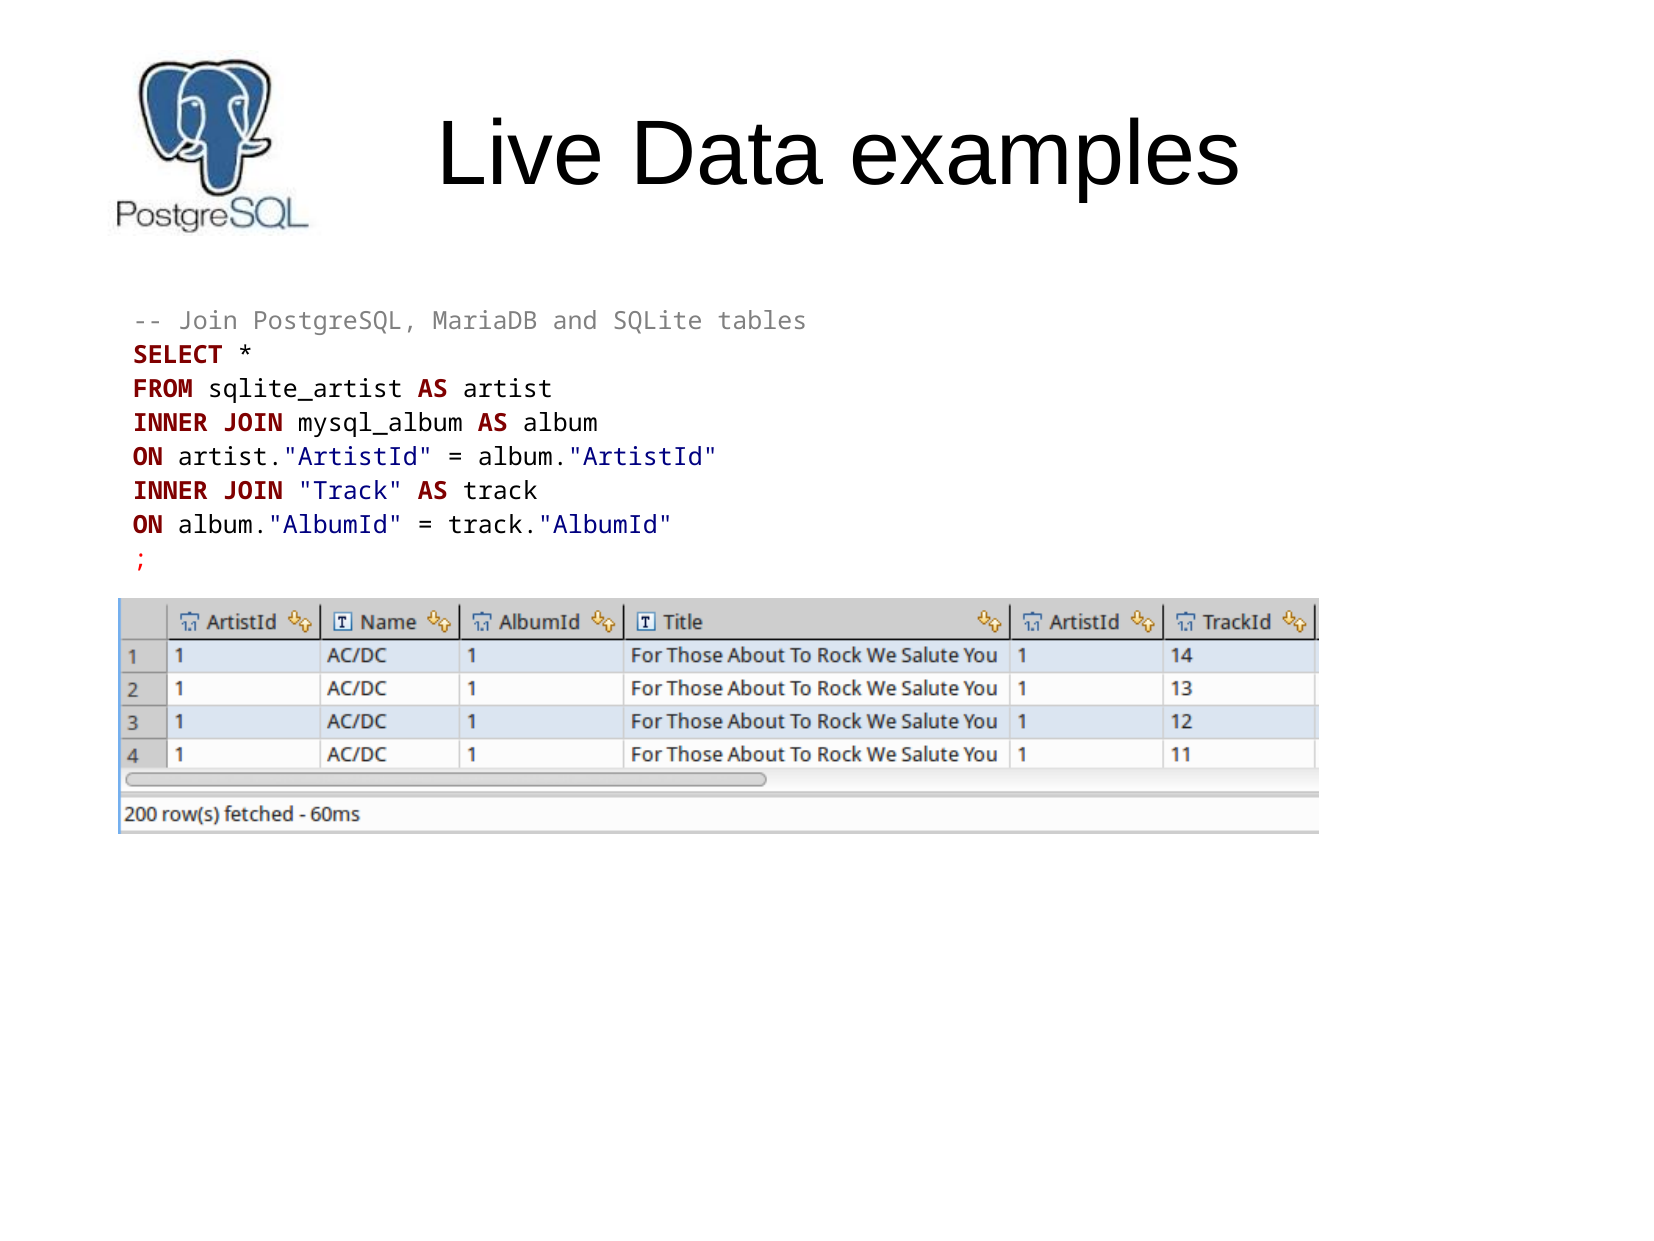

# Live Data examples
-- Join PostgreSQL, MariaDB and SQLite tables
SELECT *
FROM sqlite_artist AS artist
INNER JOIN mysql_album AS album
ON artist."ArtistId" = album."ArtistId"
INNER JOIN "Track" AS track
ON album."AlbumId" = track."AlbumId"
;